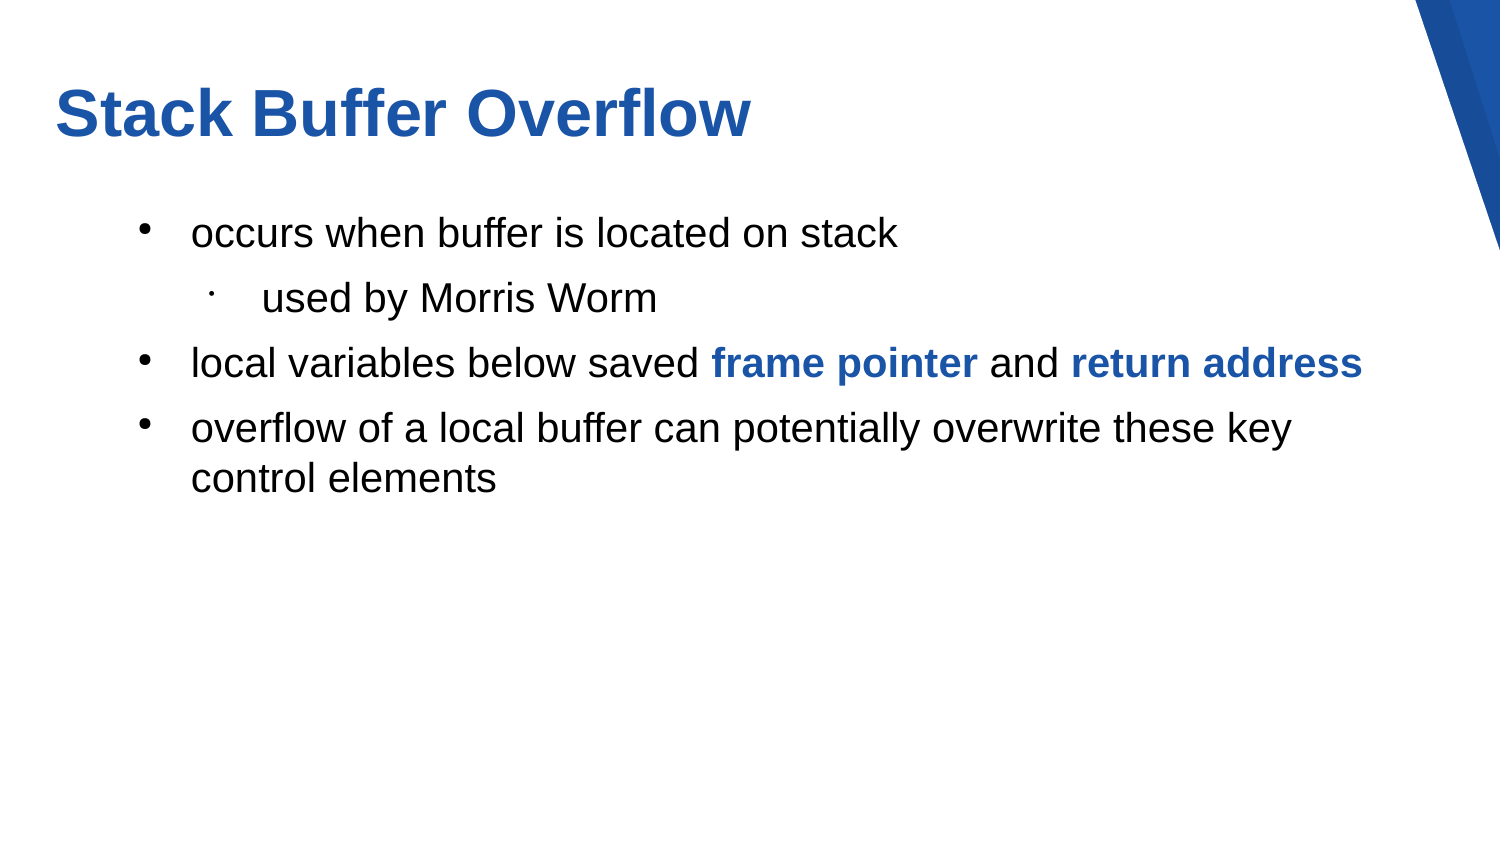

Stack Buffer Overflow
# occurs when buffer is located on stack
used by Morris Worm
local variables below saved frame pointer and return address
overflow of a local buffer can potentially overwrite these key control elements